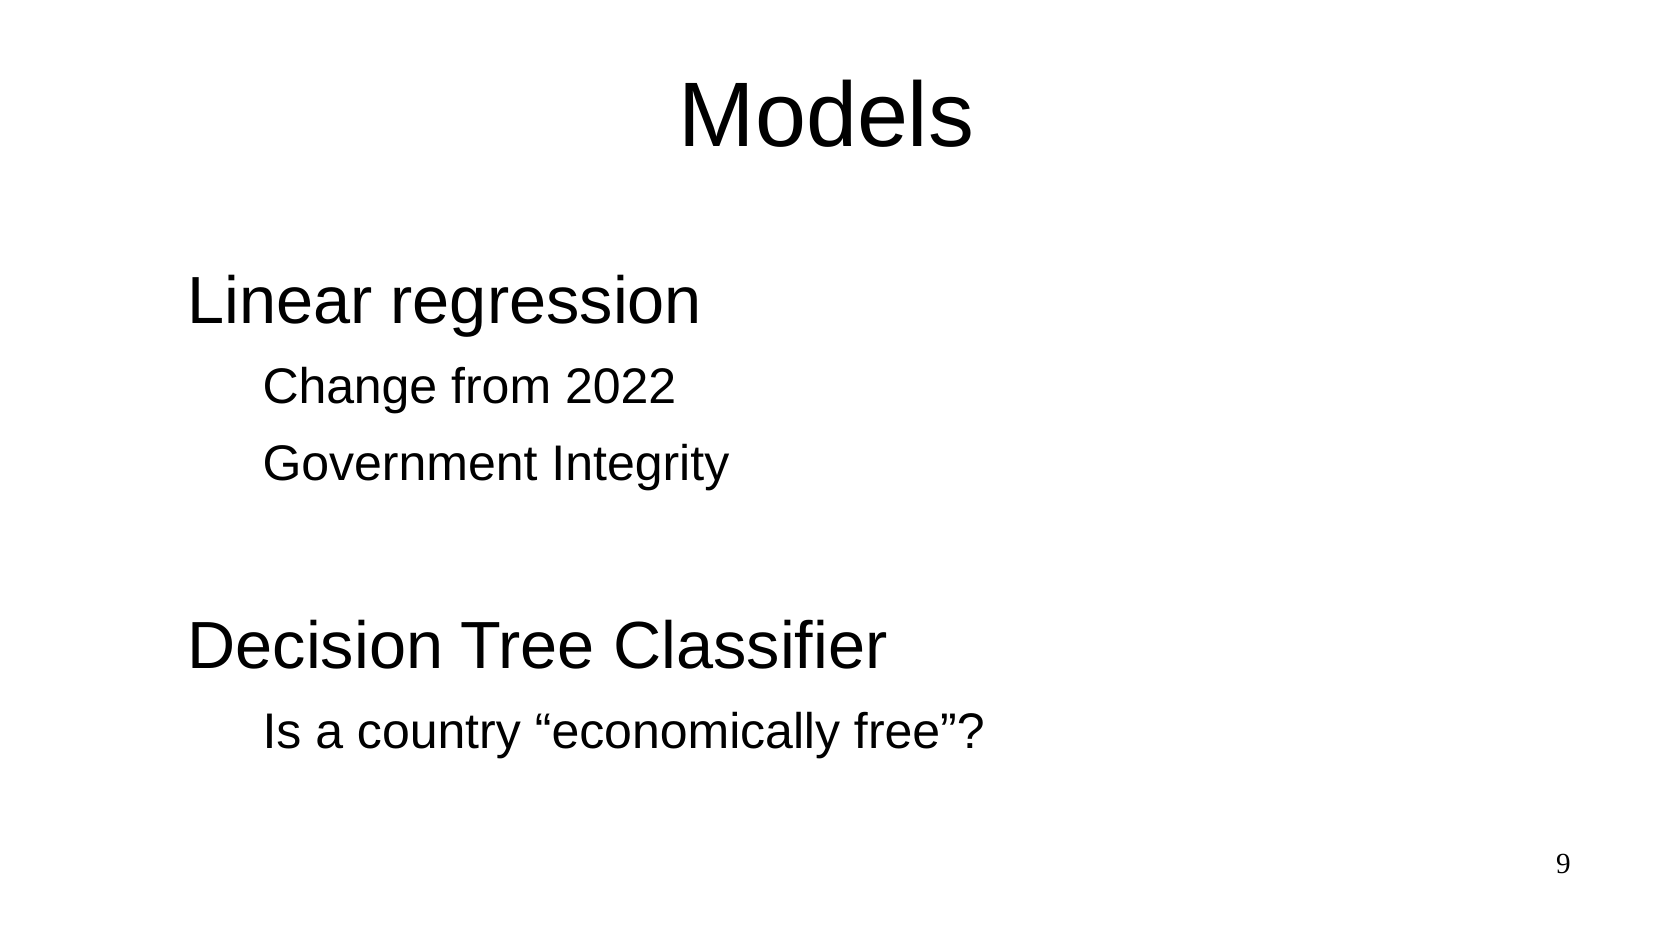

# Models
Linear regression
	Change from 2022
	Government Integrity
Decision Tree Classifier
	Is a country “economically free”?
9